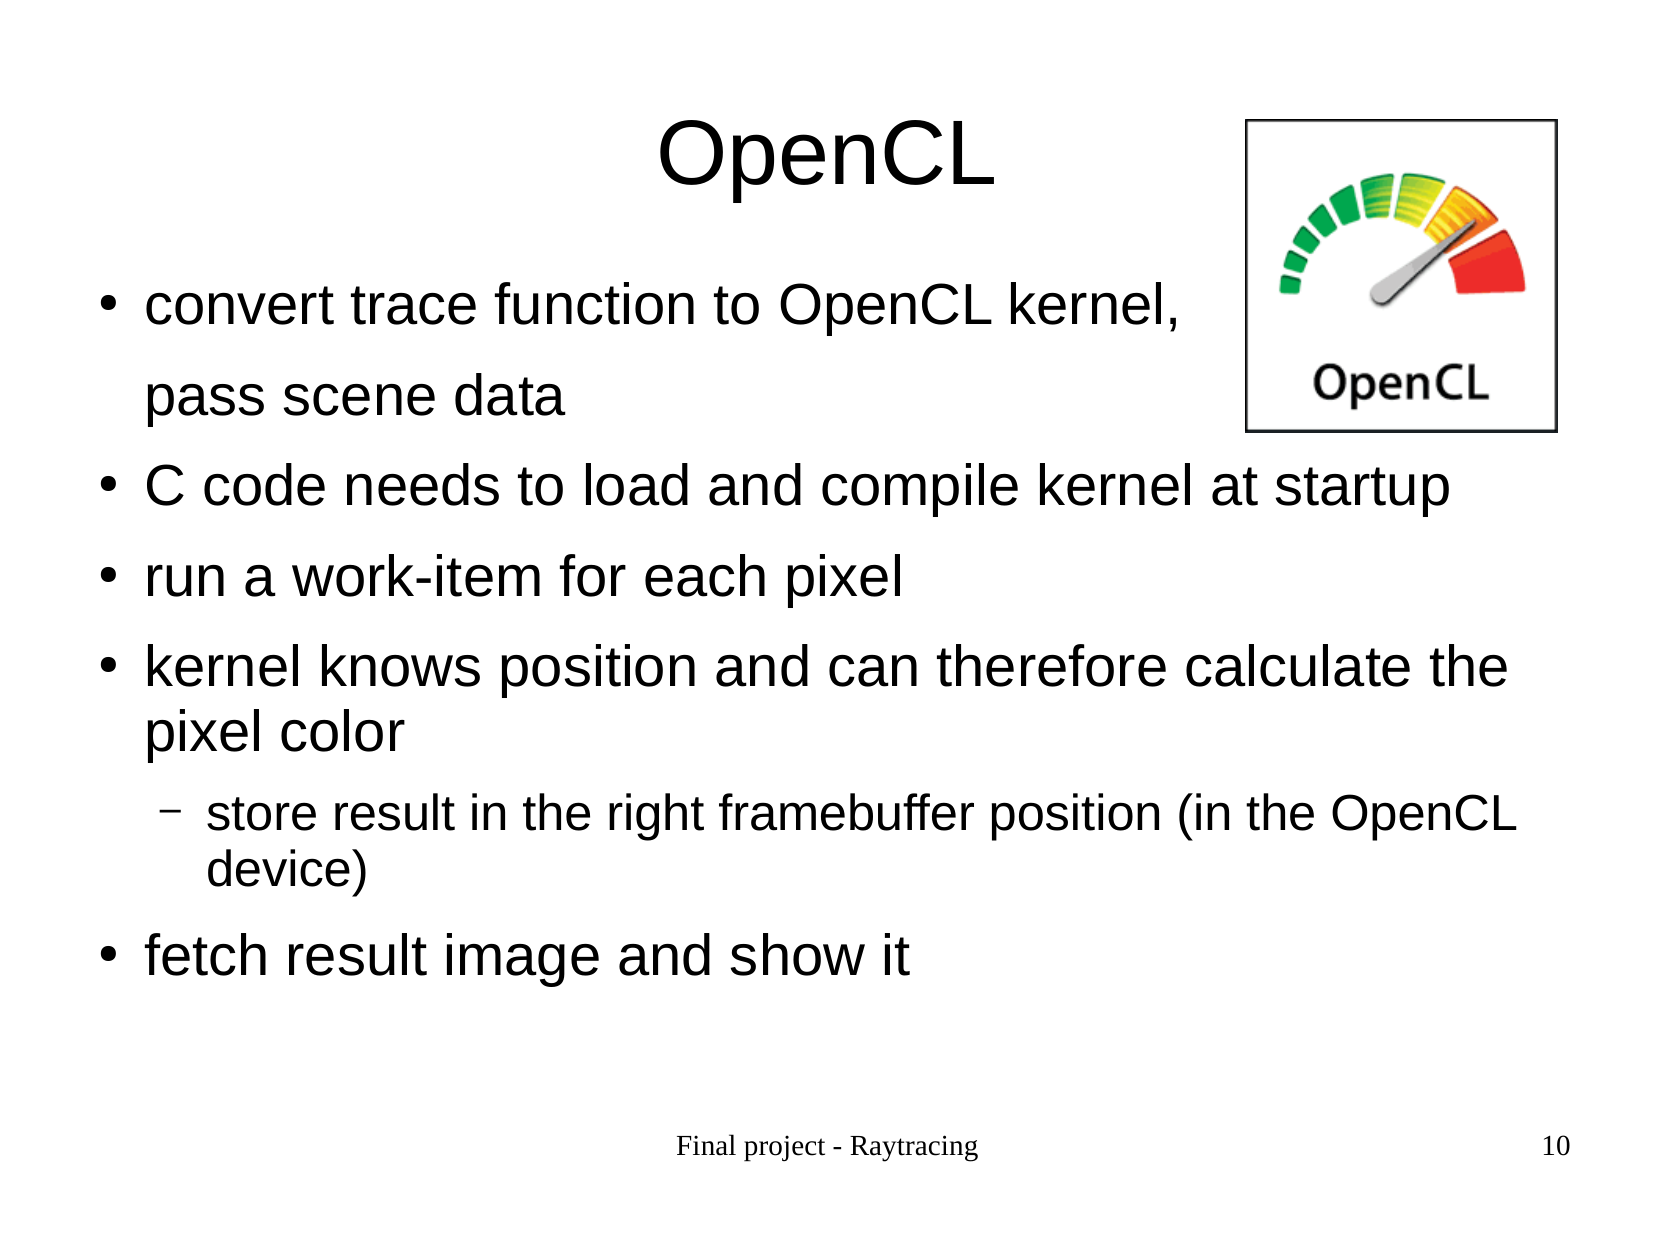

# OpenCL
convert trace function to OpenCL kernel,
pass scene data
C code needs to load and compile kernel at startup
run a work-item for each pixel
kernel knows position and can therefore calculate the pixel color
store result in the right framebuffer position (in the OpenCL device)
fetch result image and show it
Final project - Raytracing
10